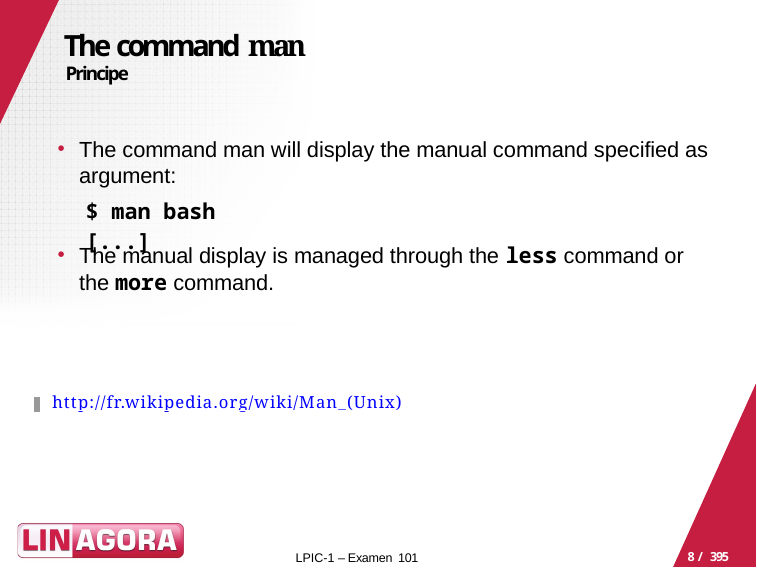

The command man
Principe
The command man will display the manual command specified as argument:
The manual display is managed through the less command or the more command.
$ man bash
[...]
http://fr.wikipedia.org/wiki/Man_(Unix)
LPIC-1 – Examen 101